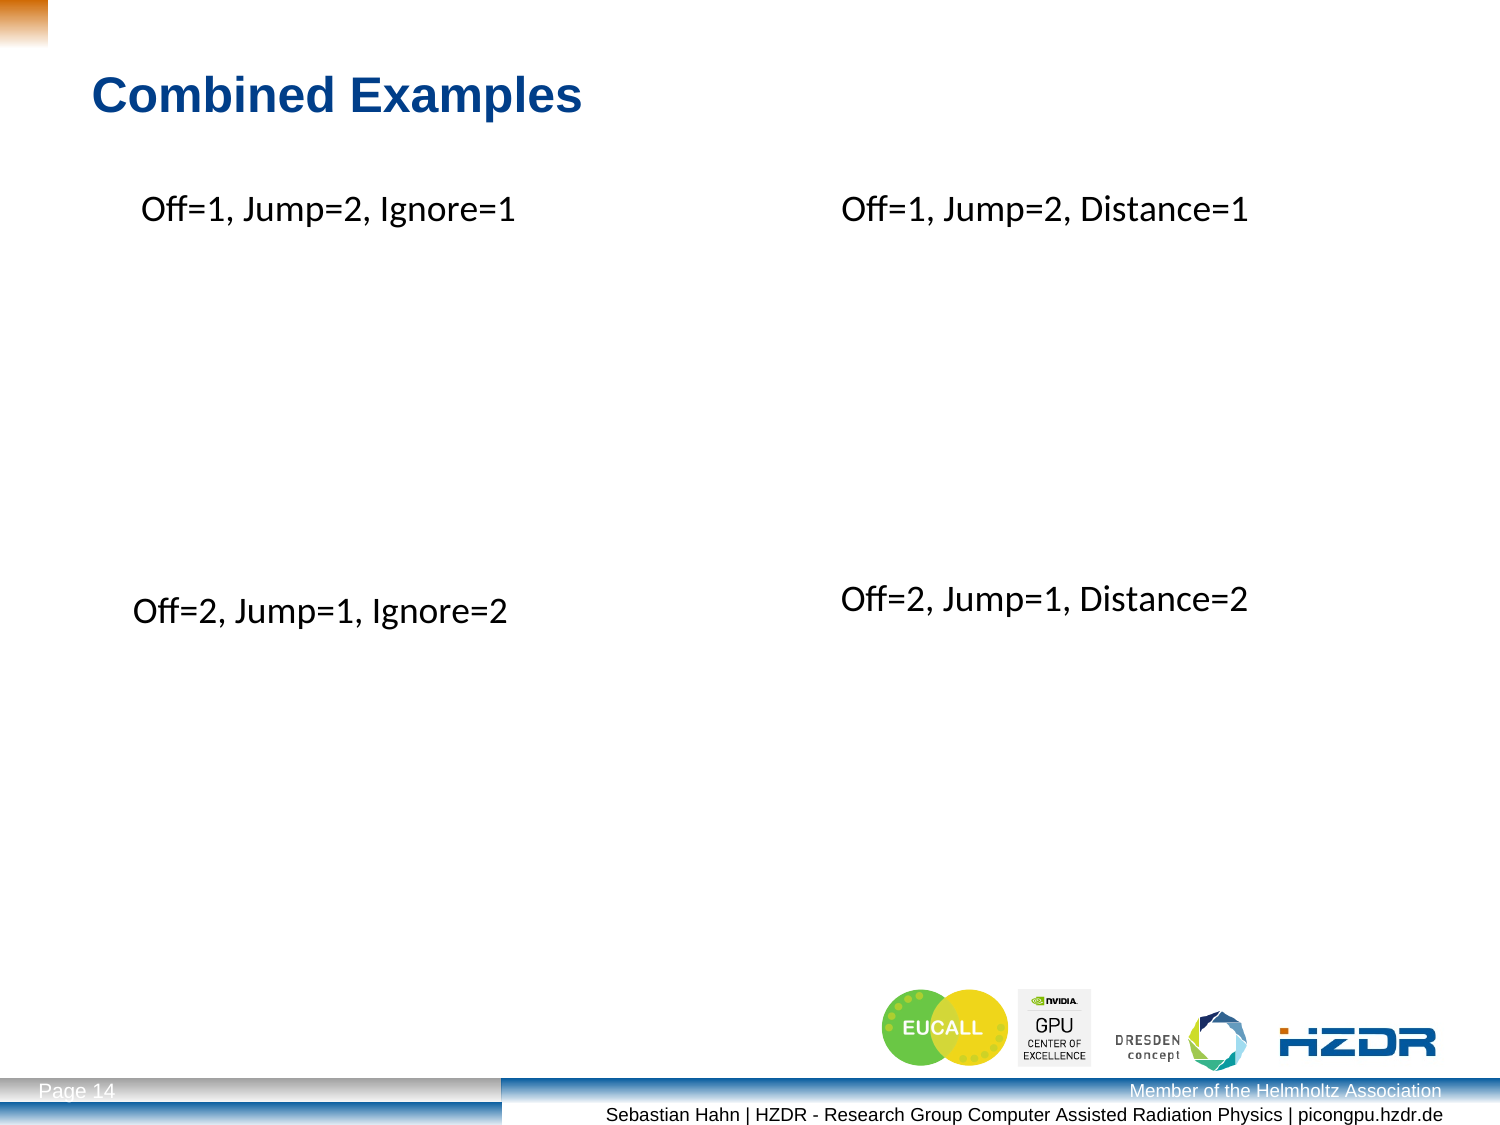

# Combined Examples
Off=1, Jump=2, Ignore=1
Off=1, Jump=2, Distance=1
Off=2, Jump=1, Distance=2
Off=2, Jump=1, Ignore=2